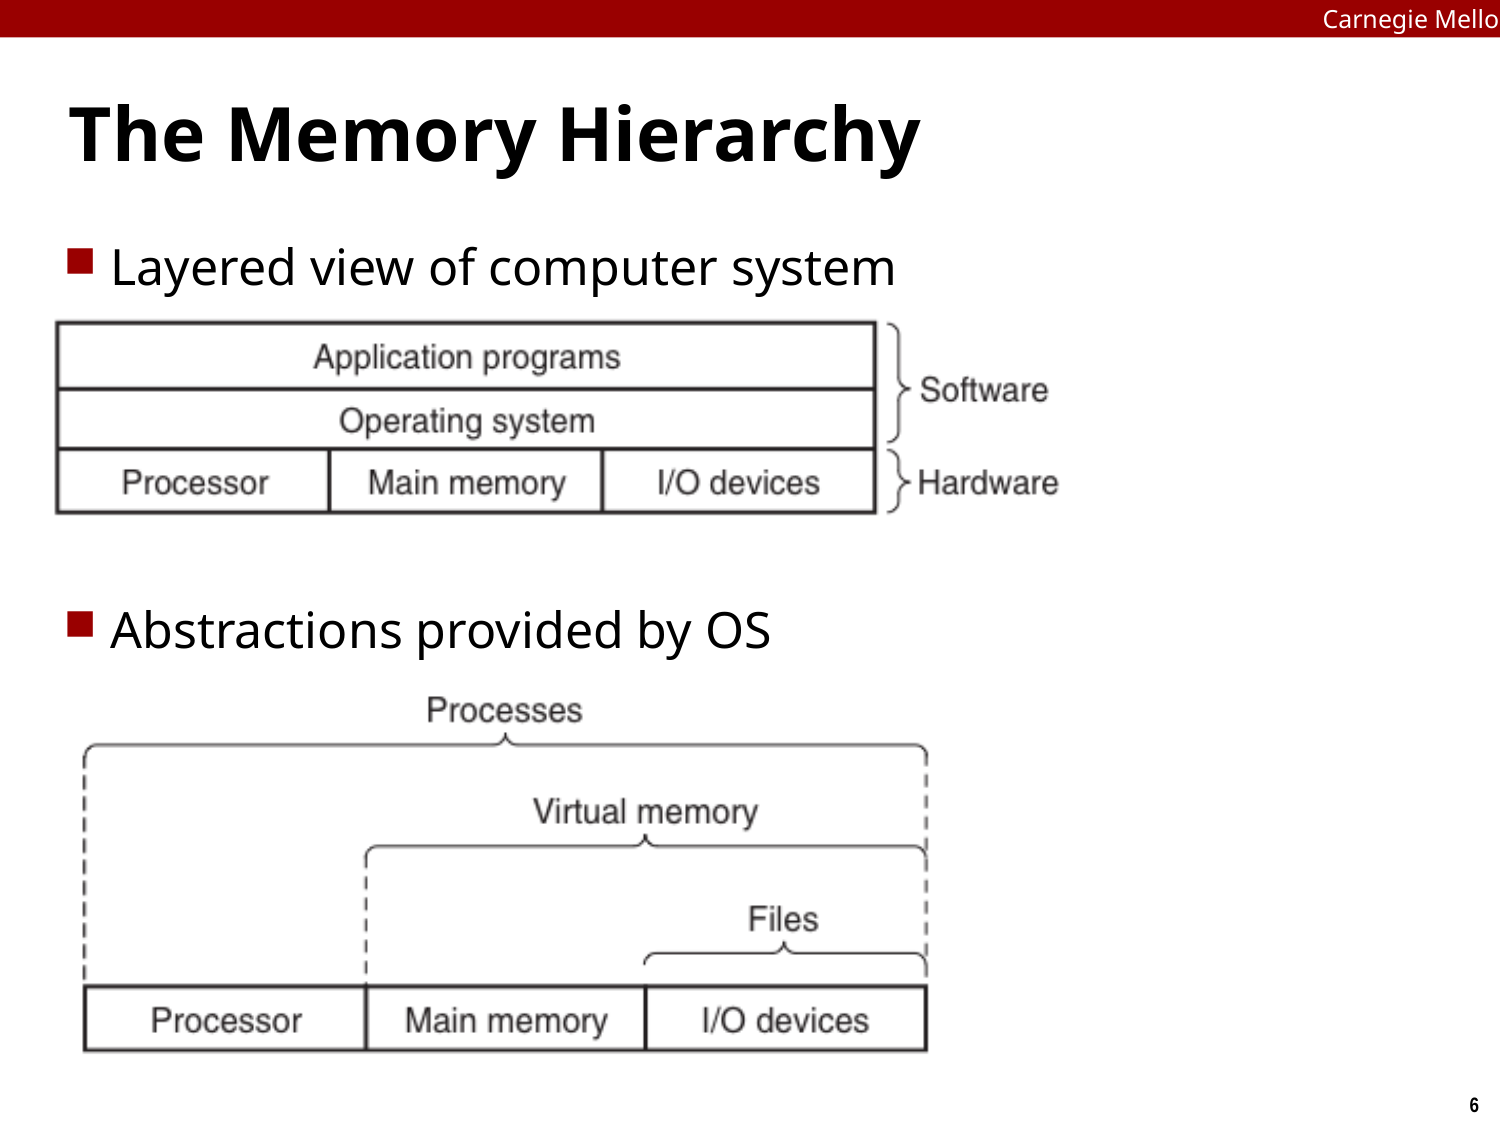

Carnegie Mellon
# The Memory Hierarchy
Layered view of computer system
Abstractions provided by OS